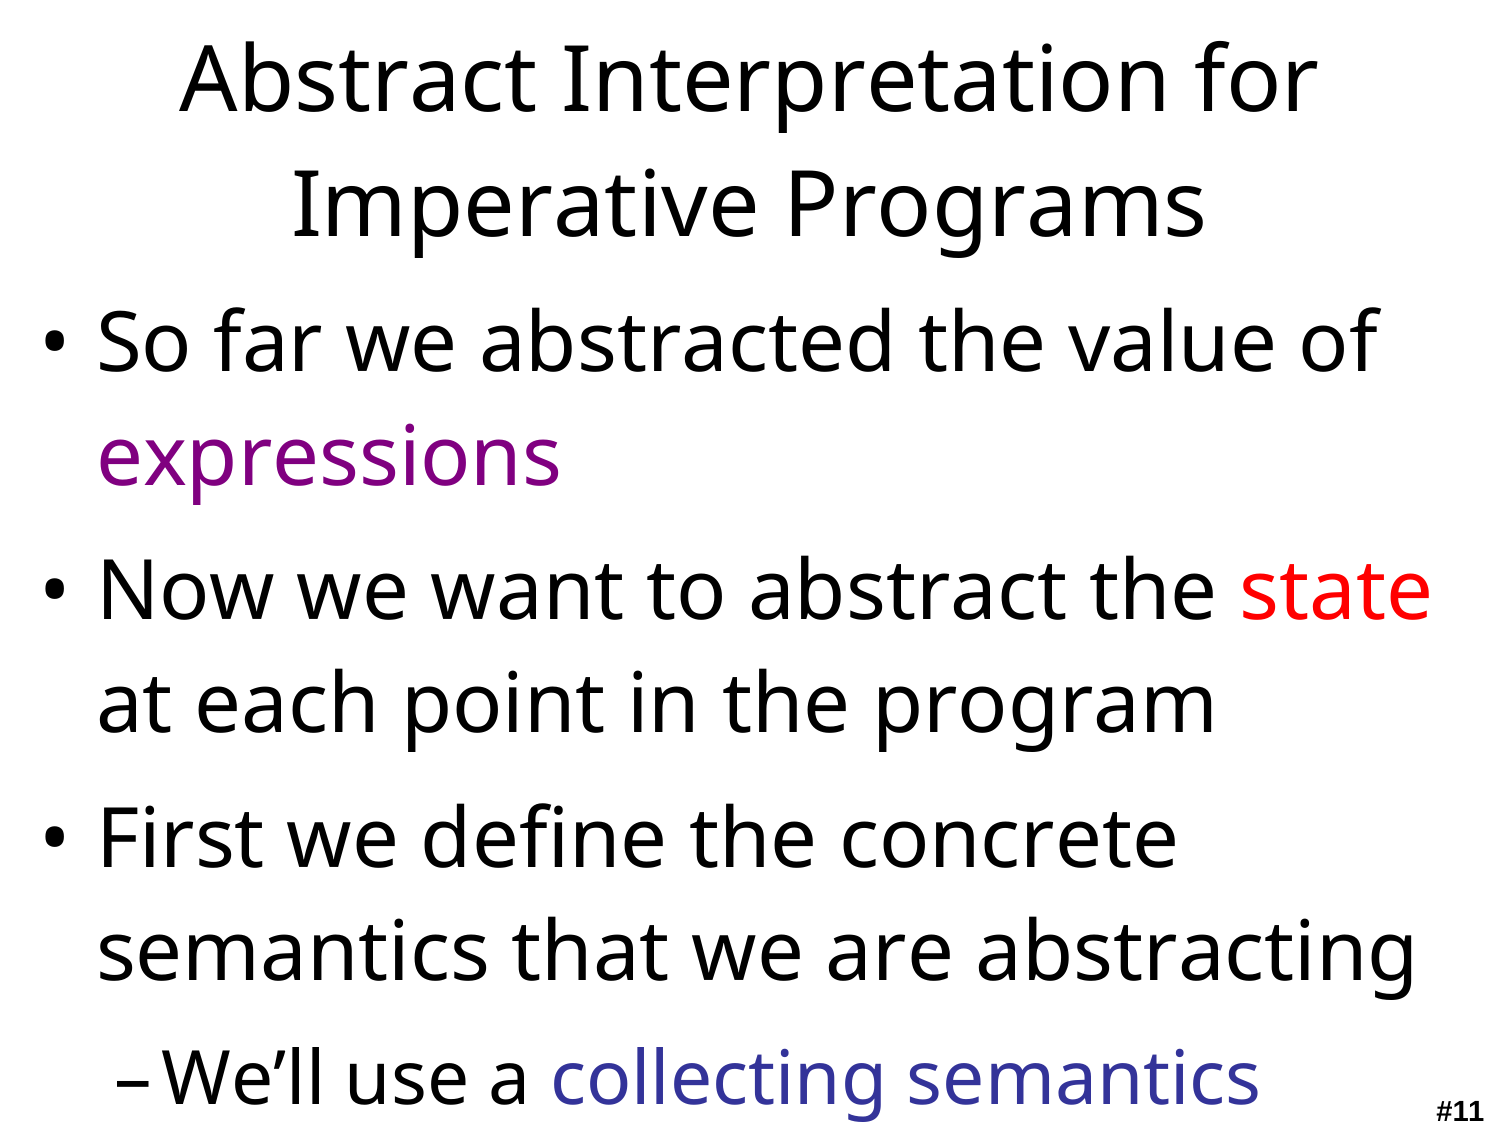

# Abstract Interpretation for Imperative Programs
So far we abstracted the value of expressions
Now we want to abstract the state at each point in the program
First we define the concrete semantics that we are abstracting
We’ll use a collecting semantics
11